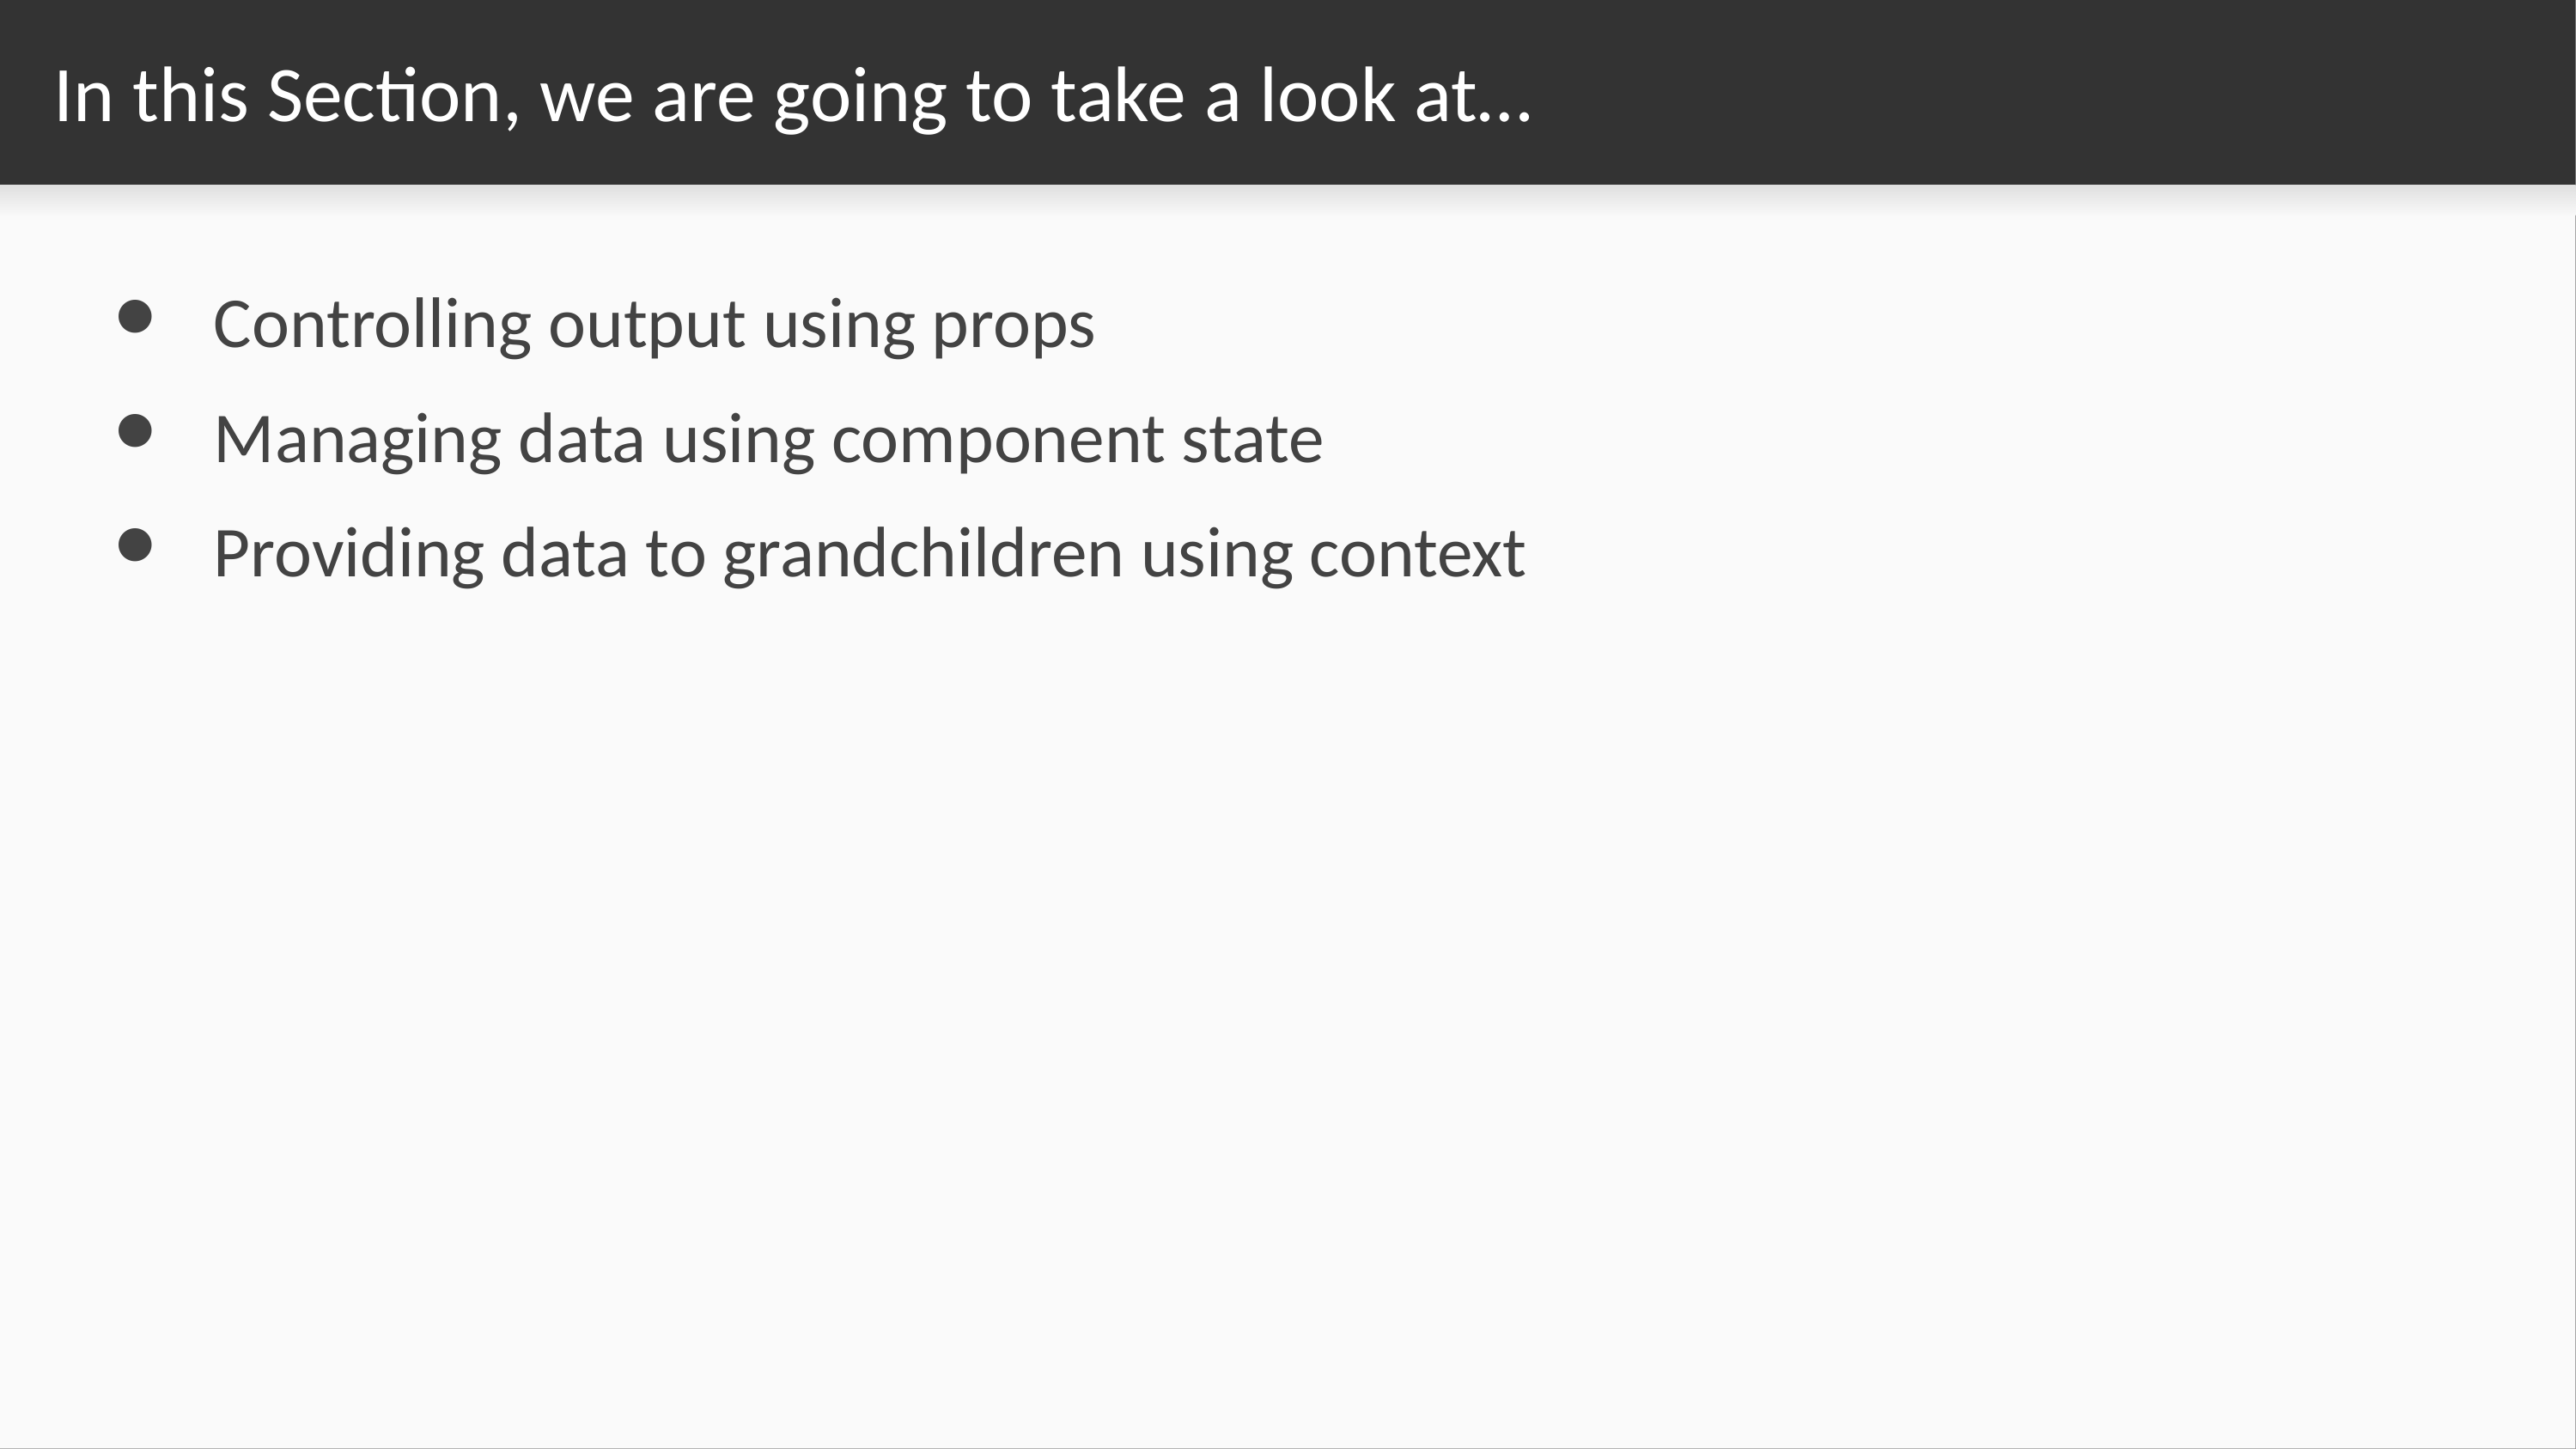

# In this Section, we are going to take a look at…
Controlling output using props
Managing data using component state
Providing data to grandchildren using context